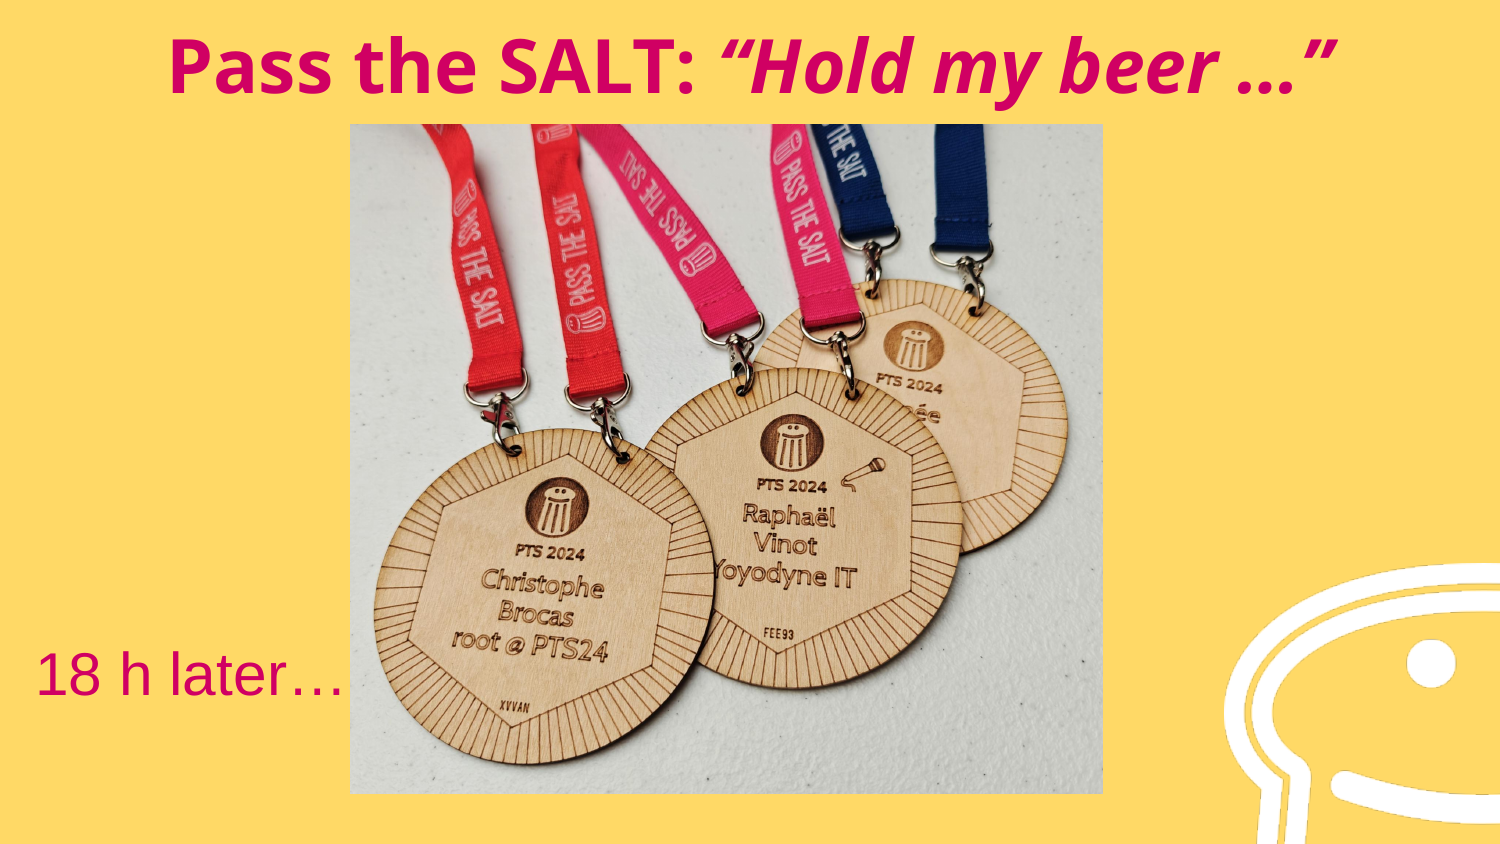

Pass the SALT: “Hold my beer …”
18 h later…